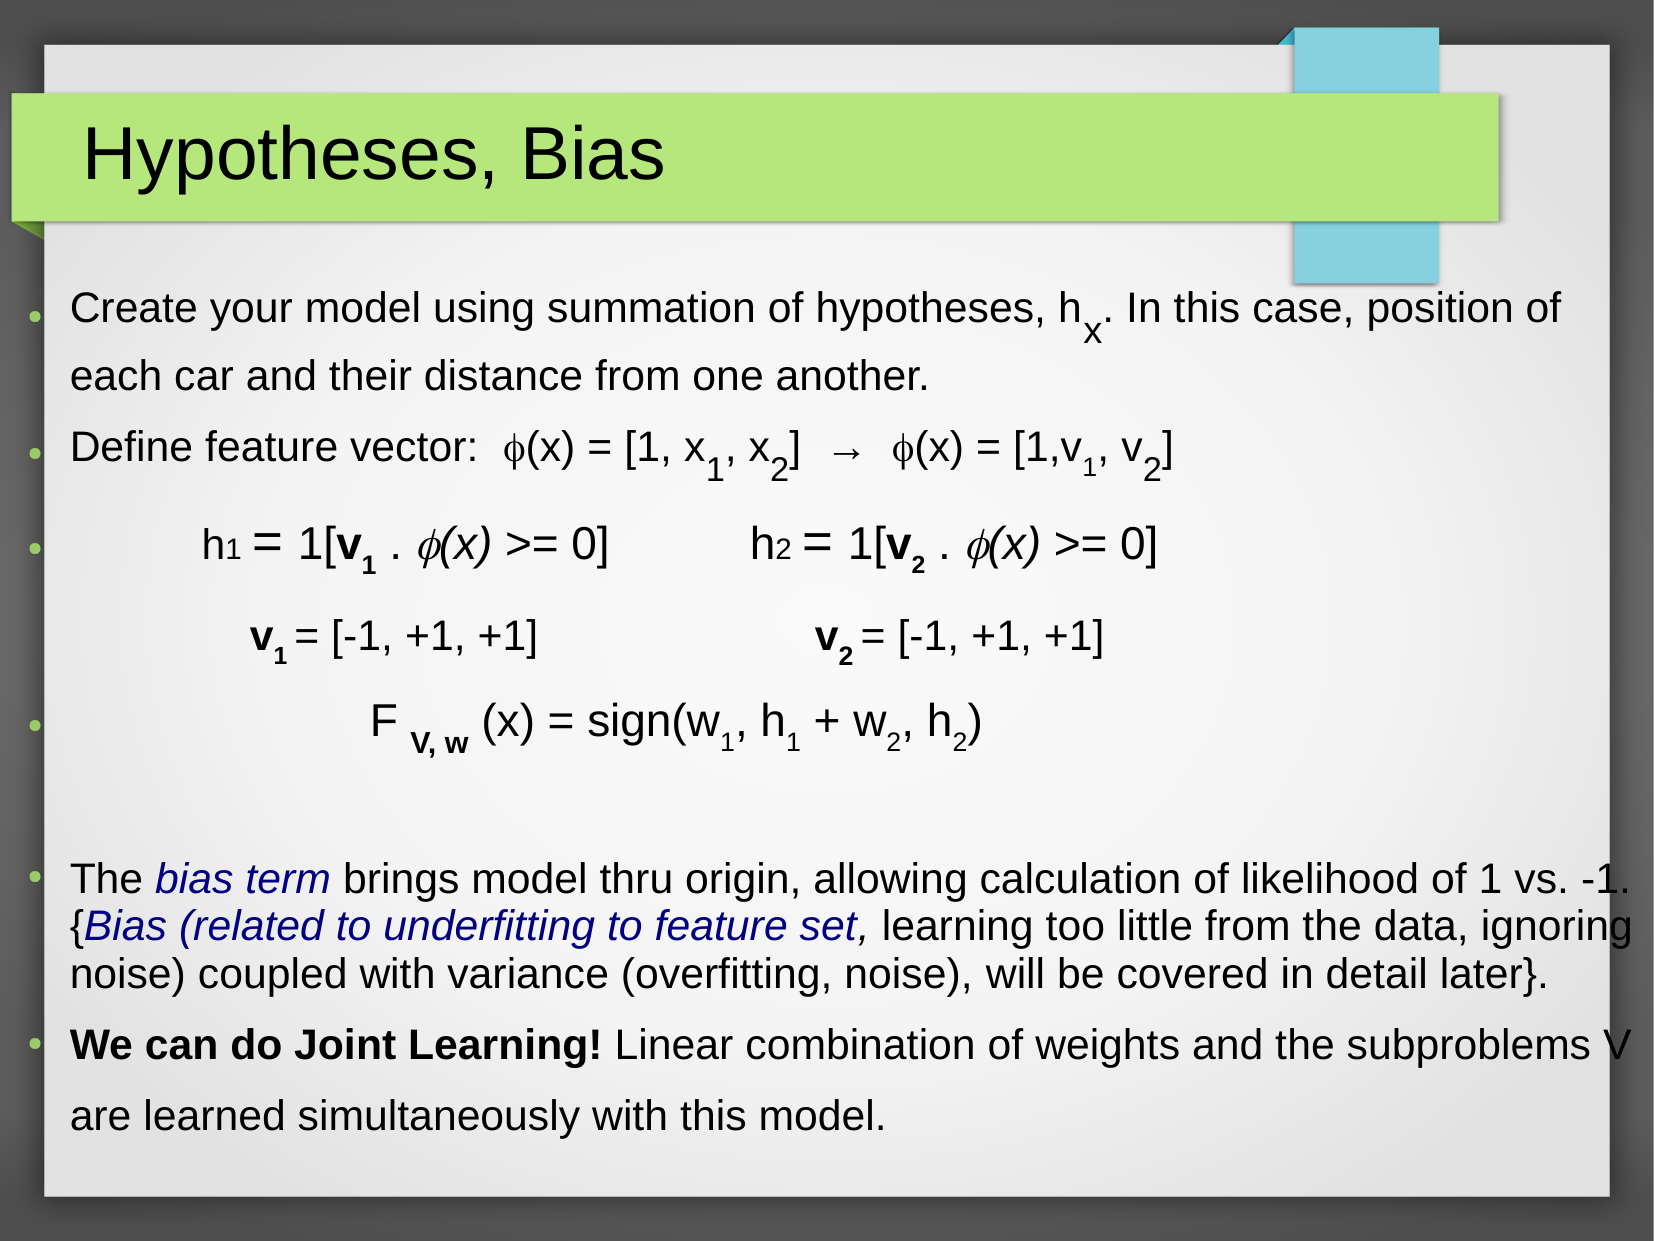

# Hypotheses, Bias
Create your model using summation of hypotheses, hx. In this case, position of each car and their distance from one another.
Define feature vector: f(x) = [1, x1, x2] → f(x) = [1,v1, v2]
 h1 = 1[v1 . f(x) >= 0] h2 = 1[v2 . f(x) >= 0]
 v1 = [-1, +1, +1] v2 = [-1, +1, +1]
 F V, w (x) = sign(w1, h1 + w2, h2)
The bias term brings model thru origin, allowing calculation of likelihood of 1 vs. -1.{Bias (related to underfitting to feature set, learning too little from the data, ignoring noise) coupled with variance (overfitting, noise), will be covered in detail later}.
We can do Joint Learning! Linear combination of weights and the subproblems V
are learned simultaneously with this model.